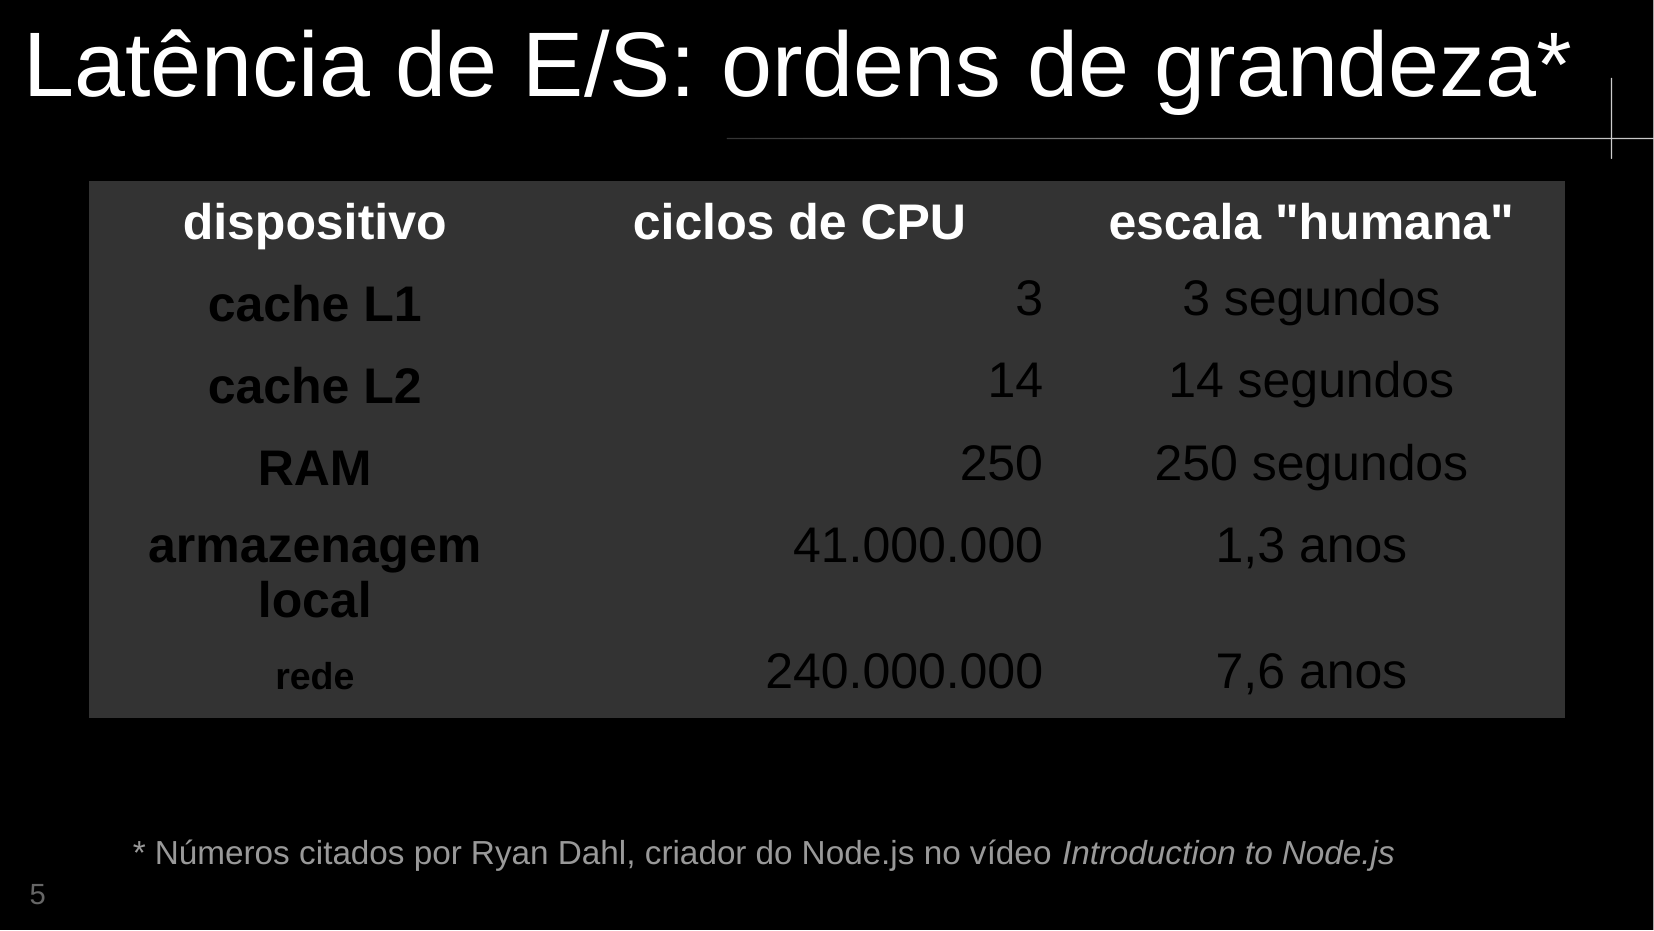

# Latência de E/S: ordens de grandeza*
| dispositivo | ciclos de CPU | escala "humana" |
| --- | --- | --- |
| cache L1 | 3 | 3 segundos |
| cache L2 | 14 | 14 segundos |
| RAM | 250 | 250 segundos |
| armazenagem local | 41.000.000 | 1,3 anos |
| rede | 240.000.000 | 7,6 anos |
* Números citados por Ryan Dahl, criador do Node.js no vídeo Introduction to Node.js
5